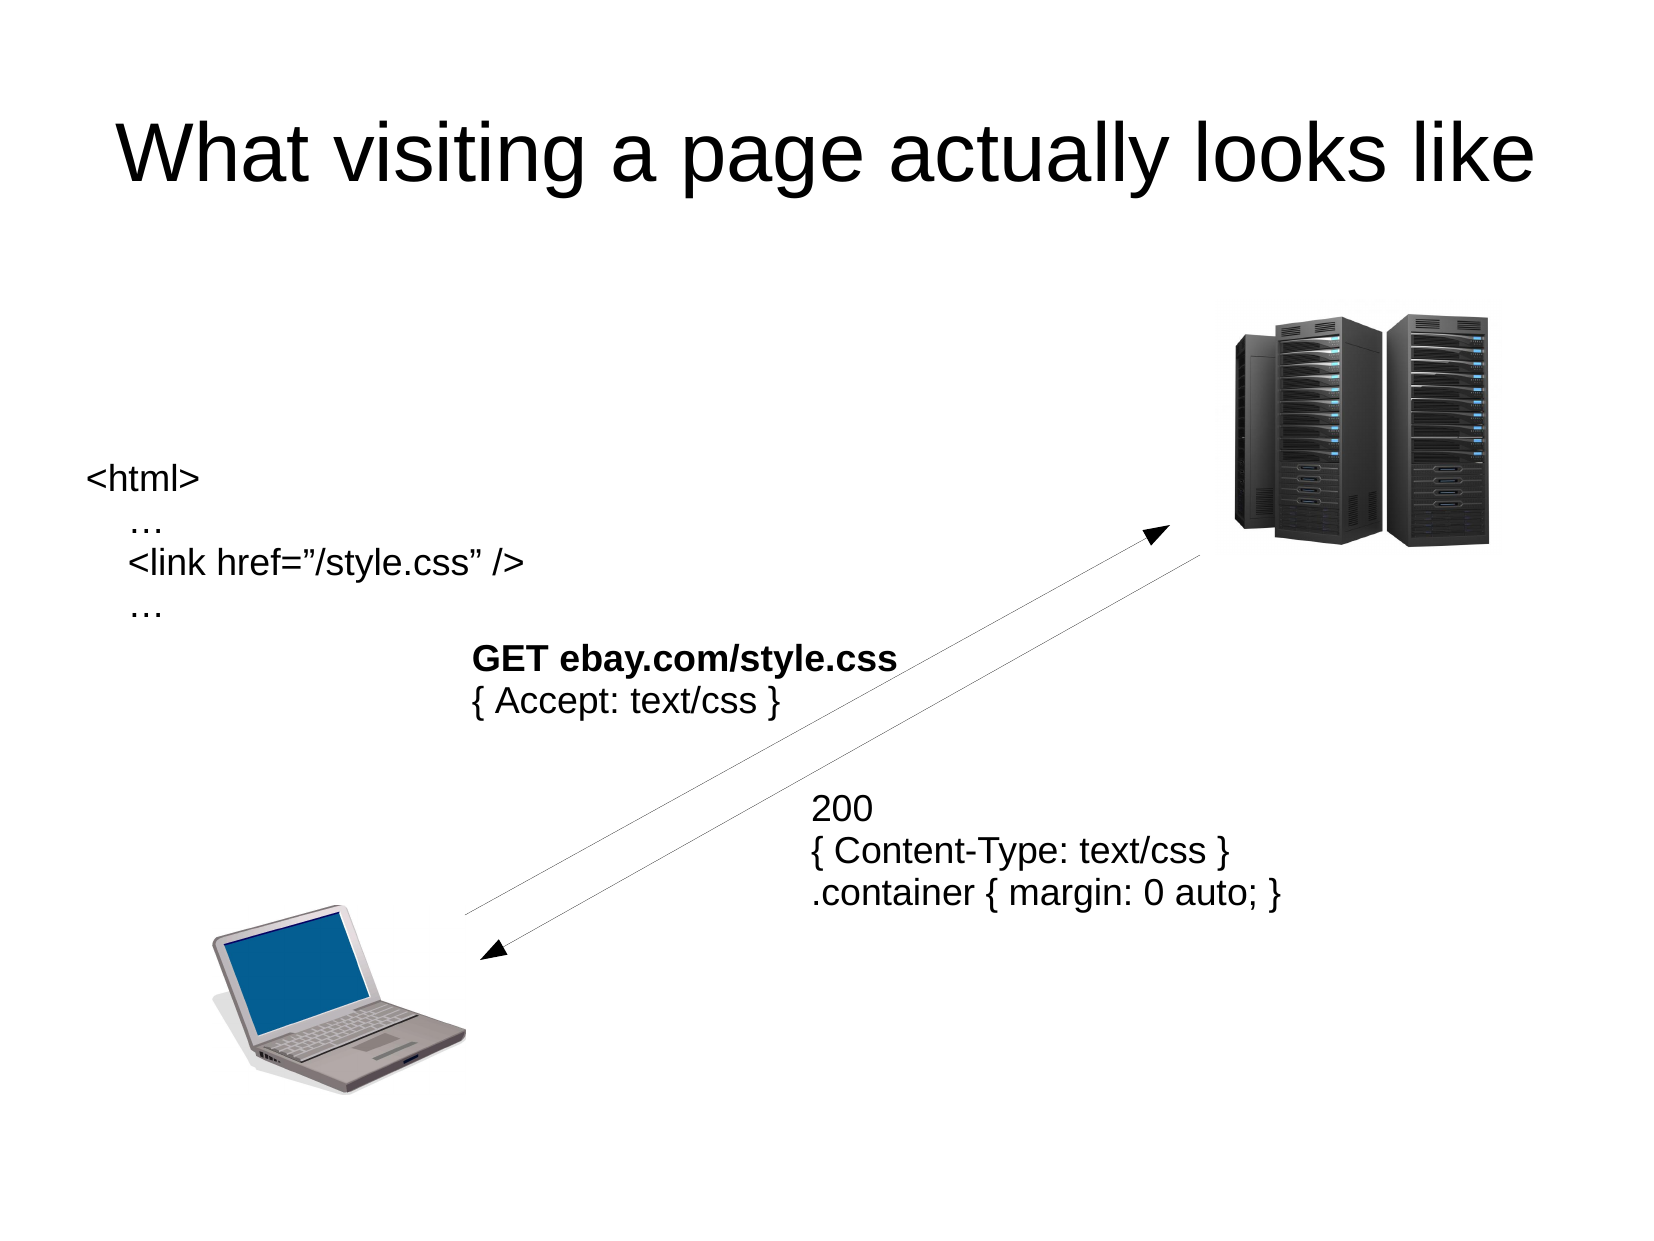

# What visiting a page actually looks like
<html>
 …
 <link href=”/style.css” />
 …
GET ebay.com/style.css
{ Accept: text/css }
200
{ Content-Type: text/css }
.container { margin: 0 auto; }